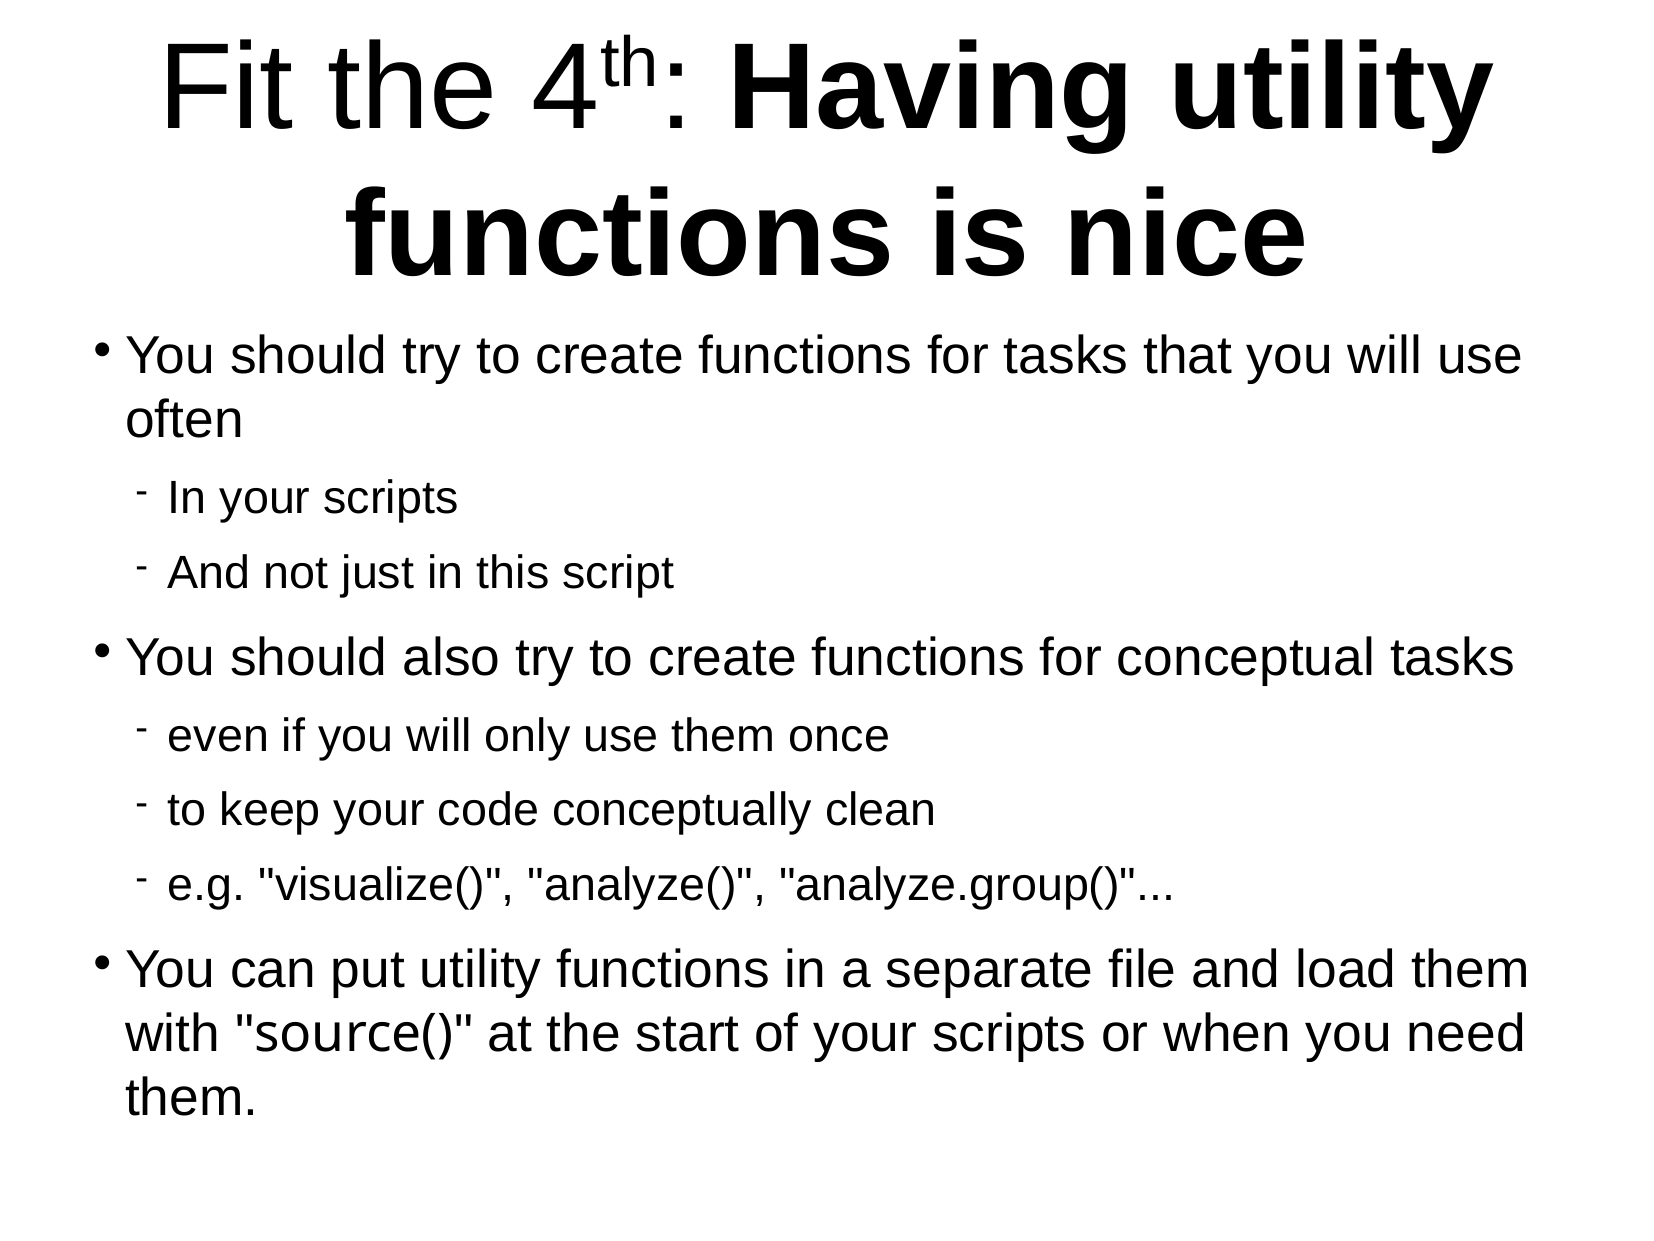

Fit the 4th: Having utility functions is nice
You should try to create functions for tasks that you will use often
In your scripts
And not just in this script
You should also try to create functions for conceptual tasks
even if you will only use them once
to keep your code conceptually clean
e.g. "visualize()", "analyze()", "analyze.group()"...
You can put utility functions in a separate file and load them with "source()" at the start of your scripts or when you need them.